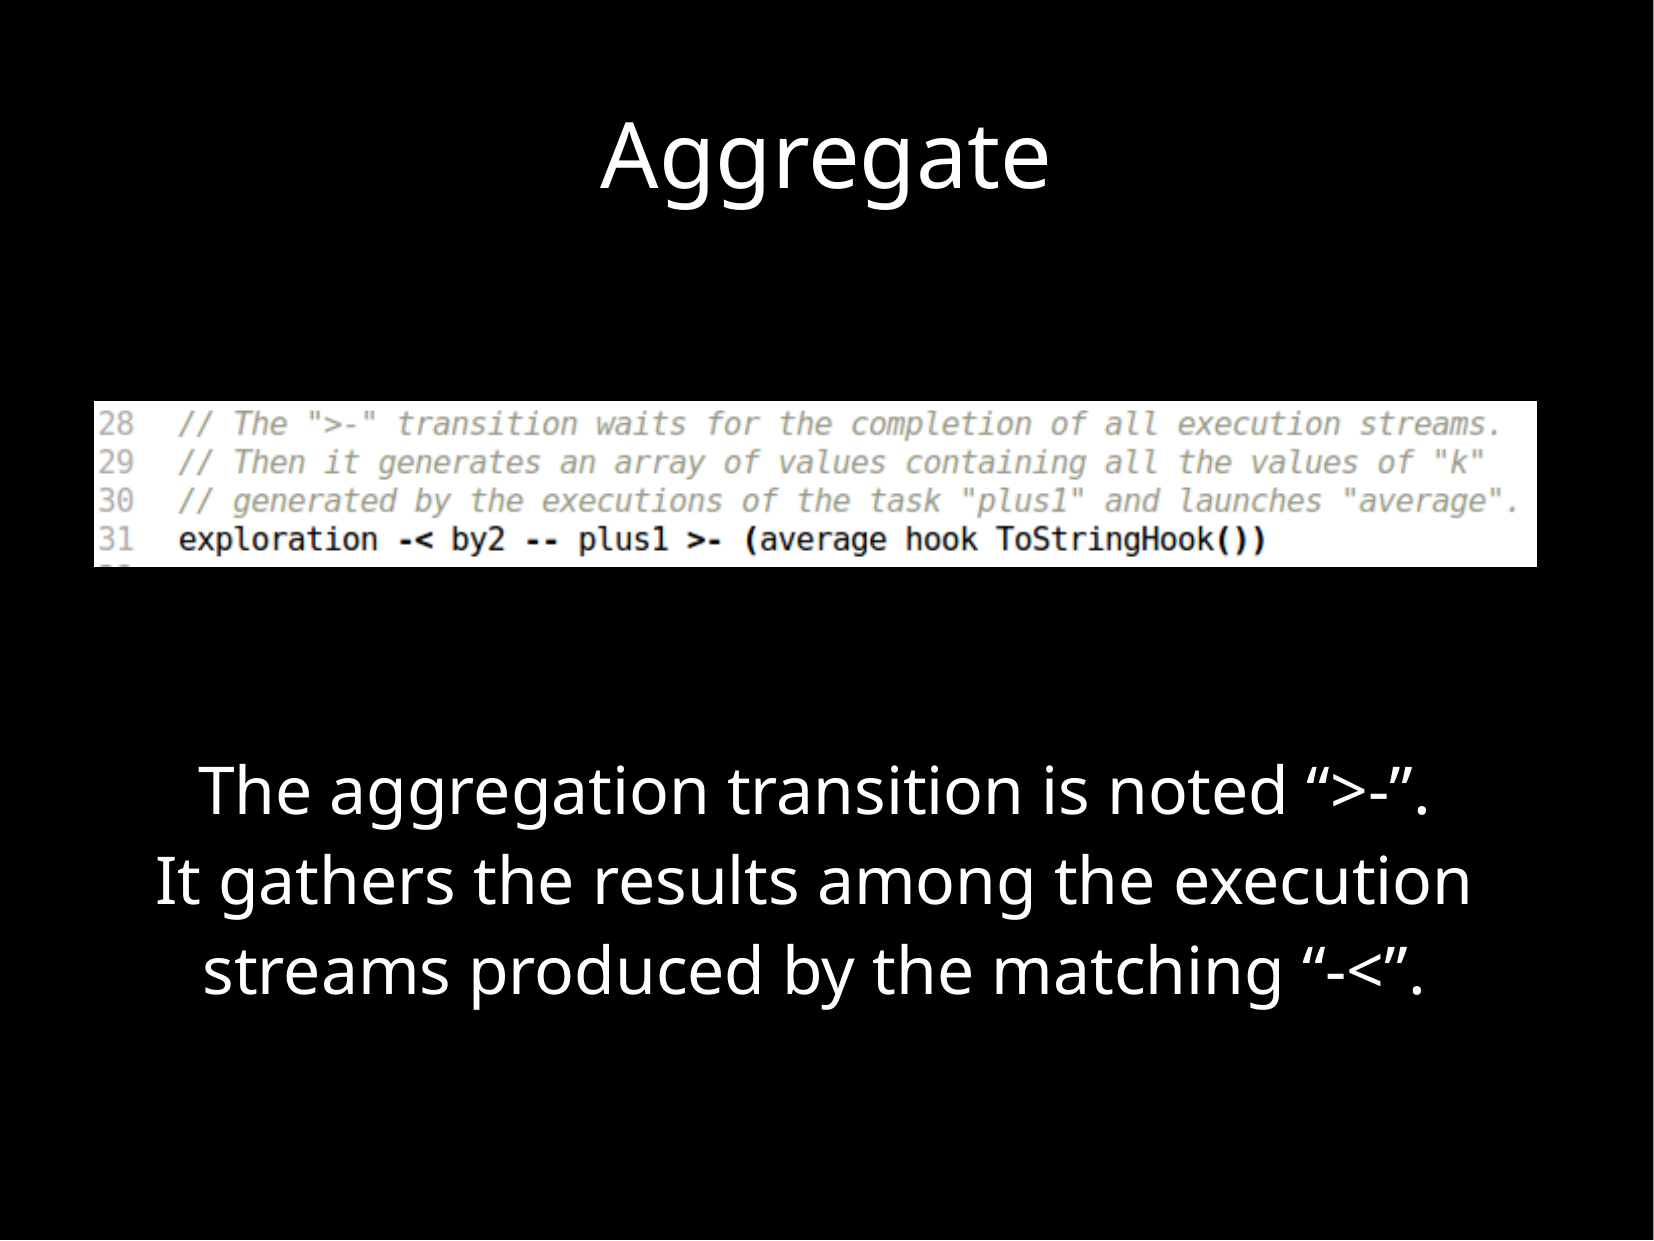

# Aggregate
The aggregation transition is noted “>-”.
It gathers the results among the execution streams produced by the matching “-<”.